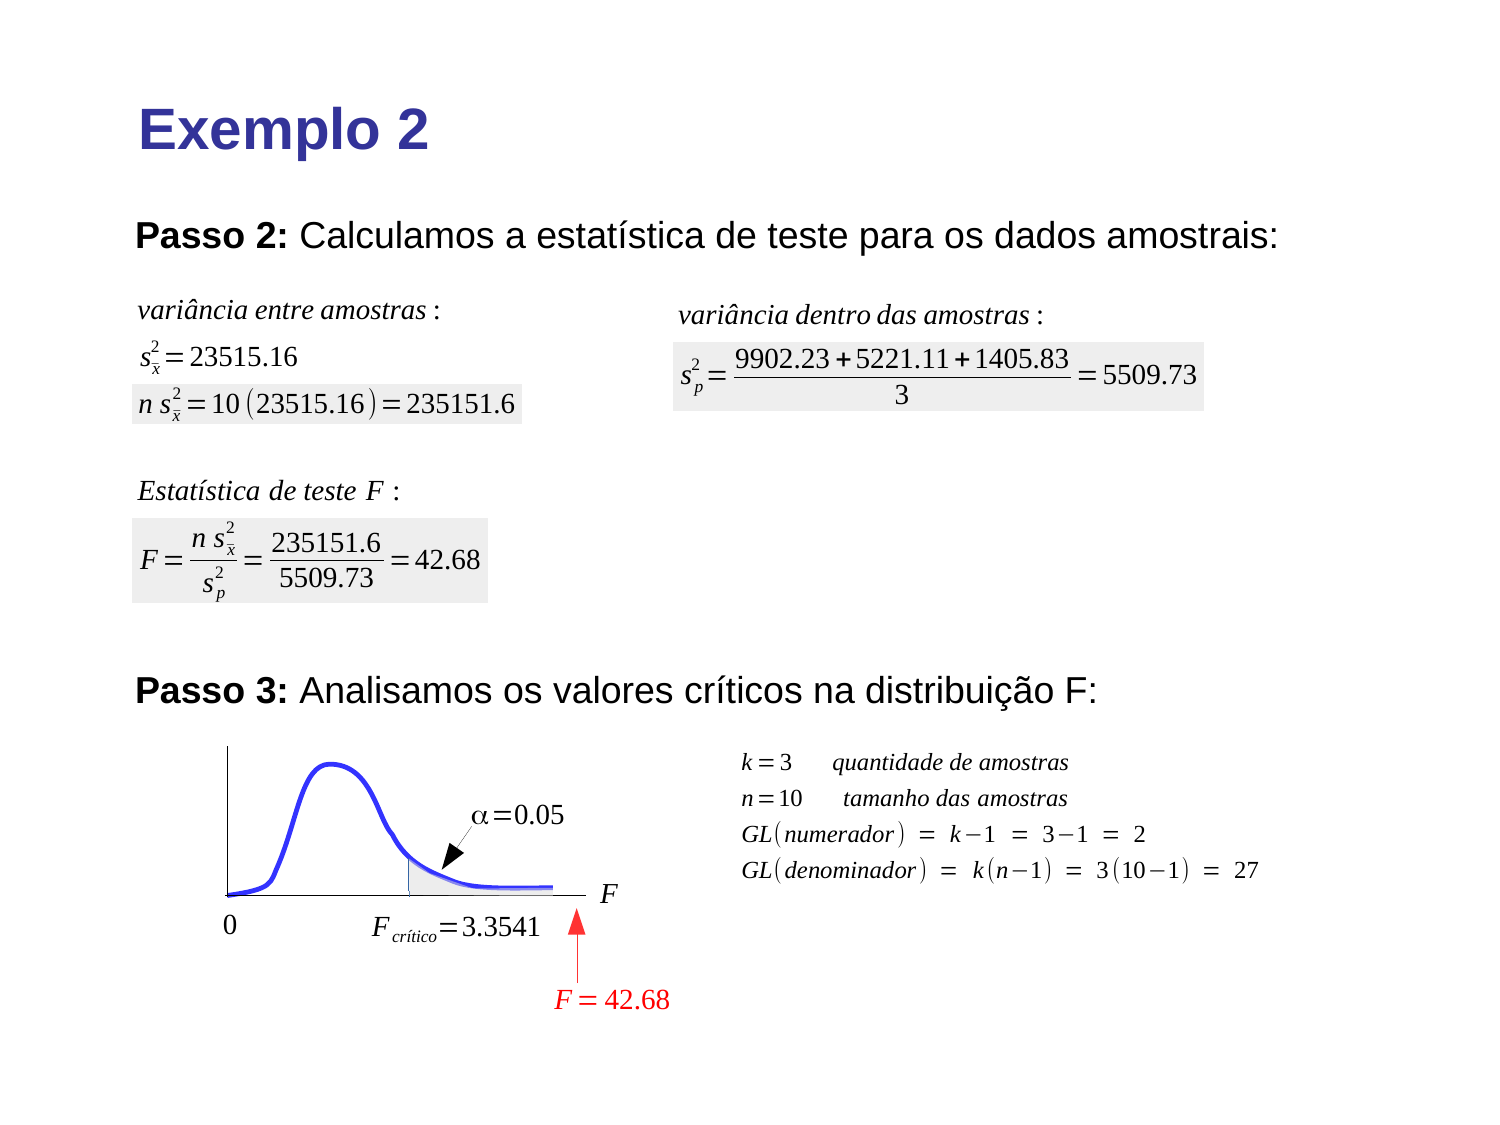

Exemplo 2
Passo 2: Calculamos a estatística de teste para os dados amostrais:
Passo 3: Analisamos os valores críticos na distribuição F: